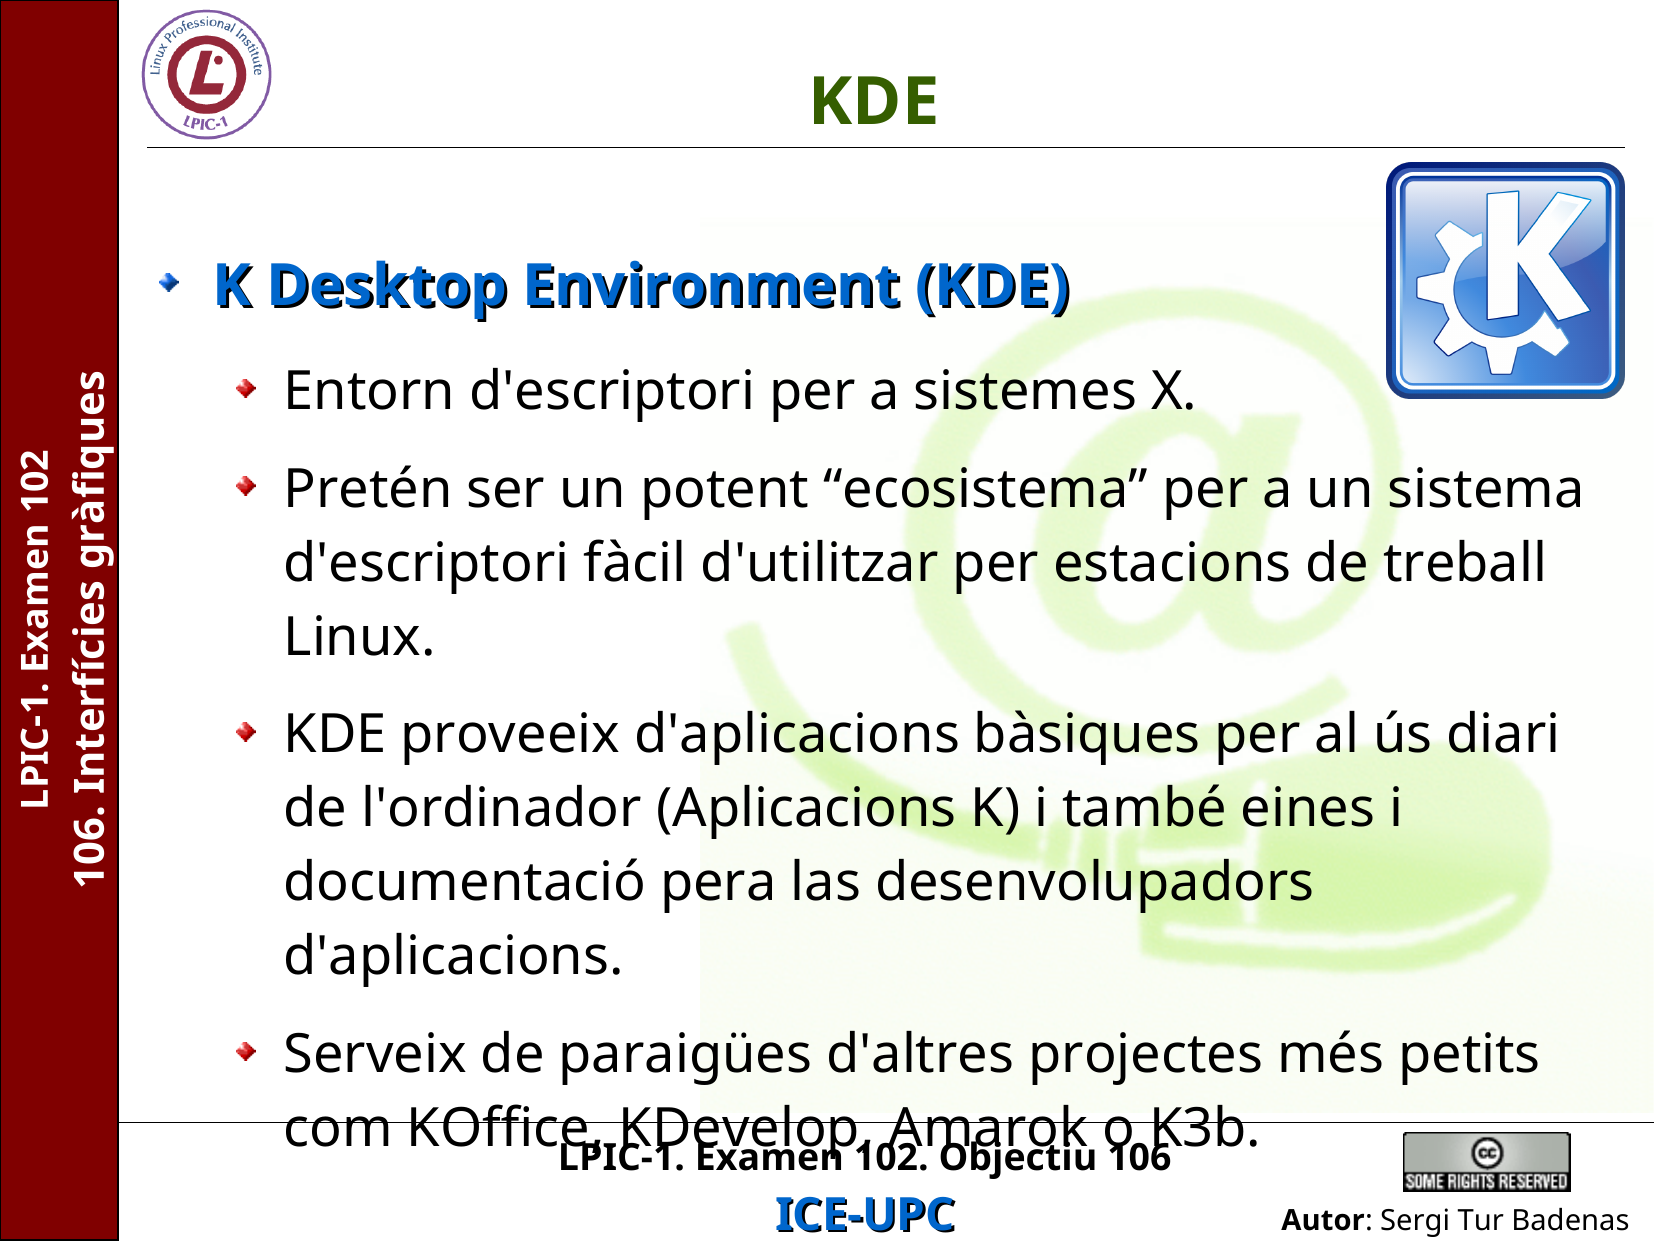

# KDE
K Desktop Environment (KDE)
Entorn d'escriptori per a sistemes X.
Pretén ser un potent “ecosistema” per a un sistema d'escriptori fàcil d'utilitzar per estacions de treball Linux.
KDE proveeix d'aplicacions bàsiques per al ús diari de l'ordinador (Aplicacions K) i també eines i documentació pera las desenvolupadors d'aplicacions.
Serveix de paraigües d'altres projectes més petits com KOffice, KDevelop, Amarok o K3b.